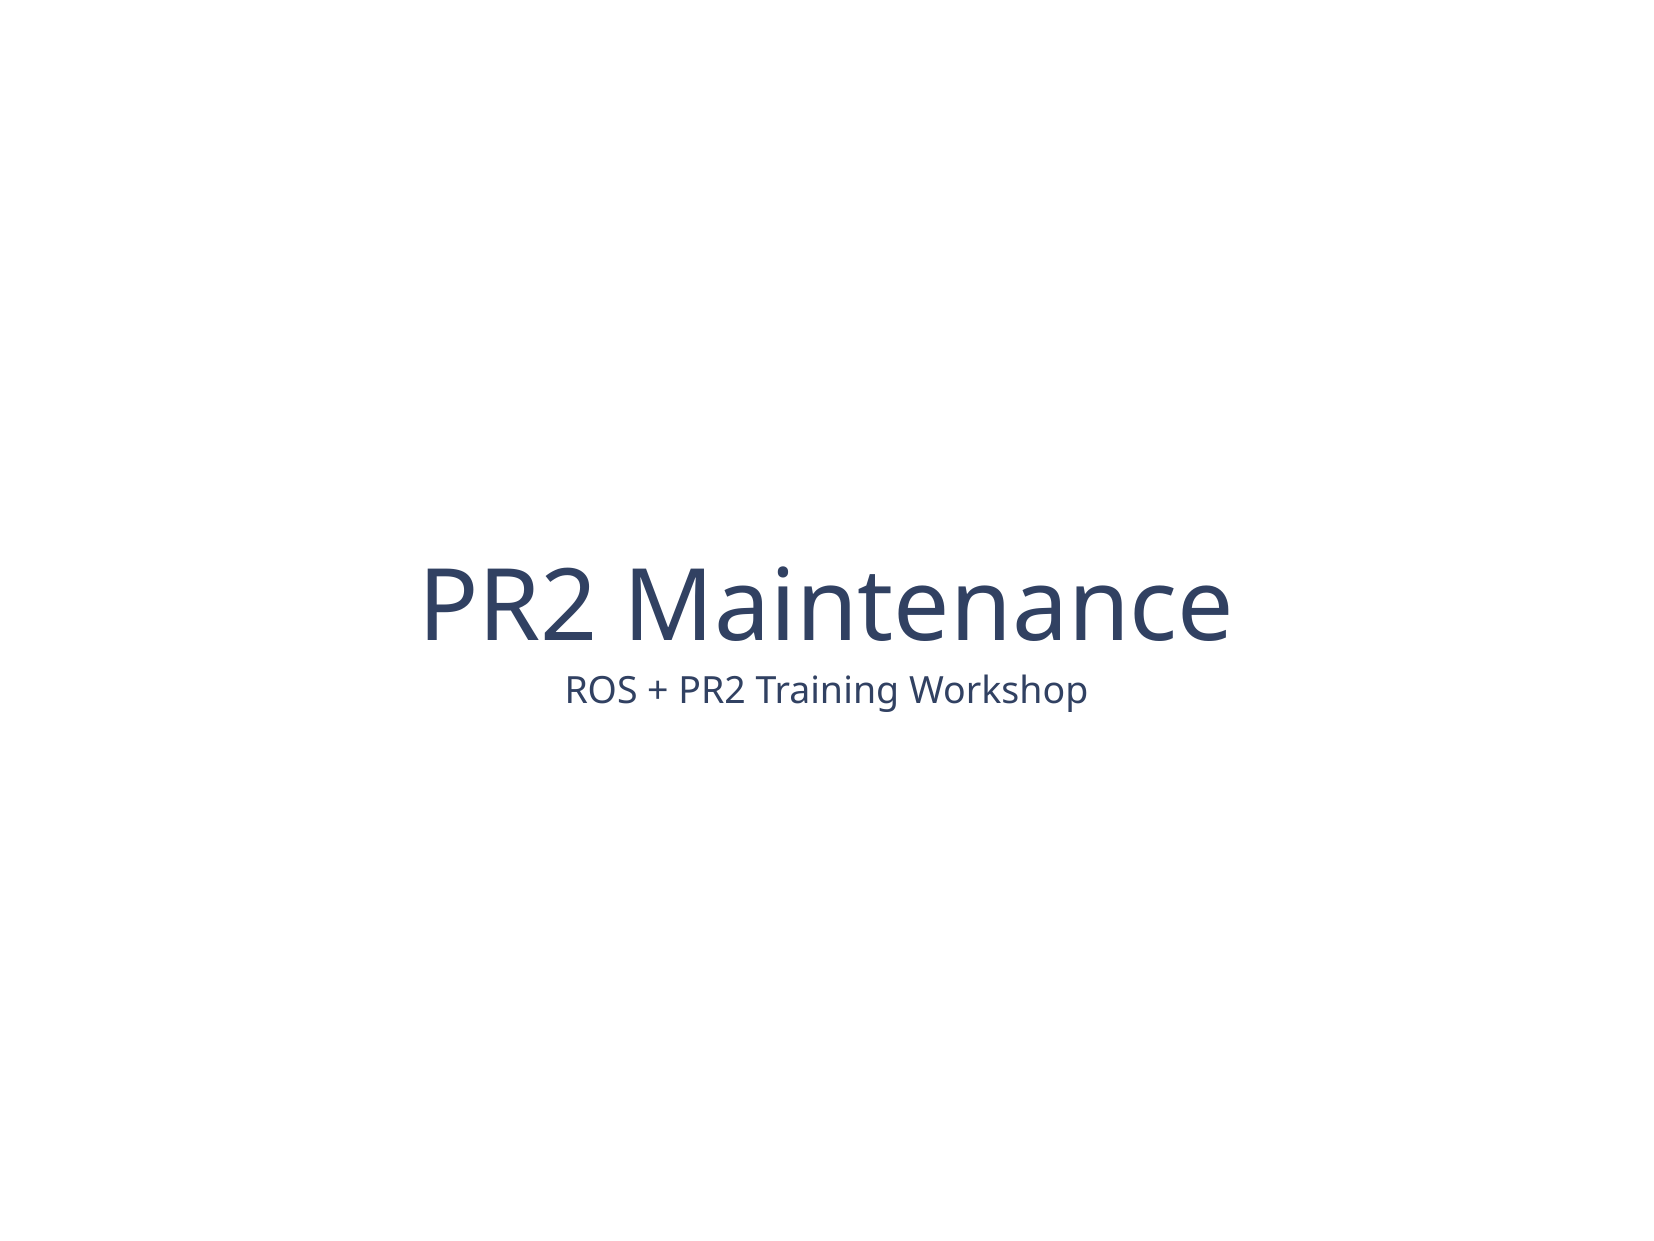

PR2 Maintenance
ROS + PR2 Training Workshop